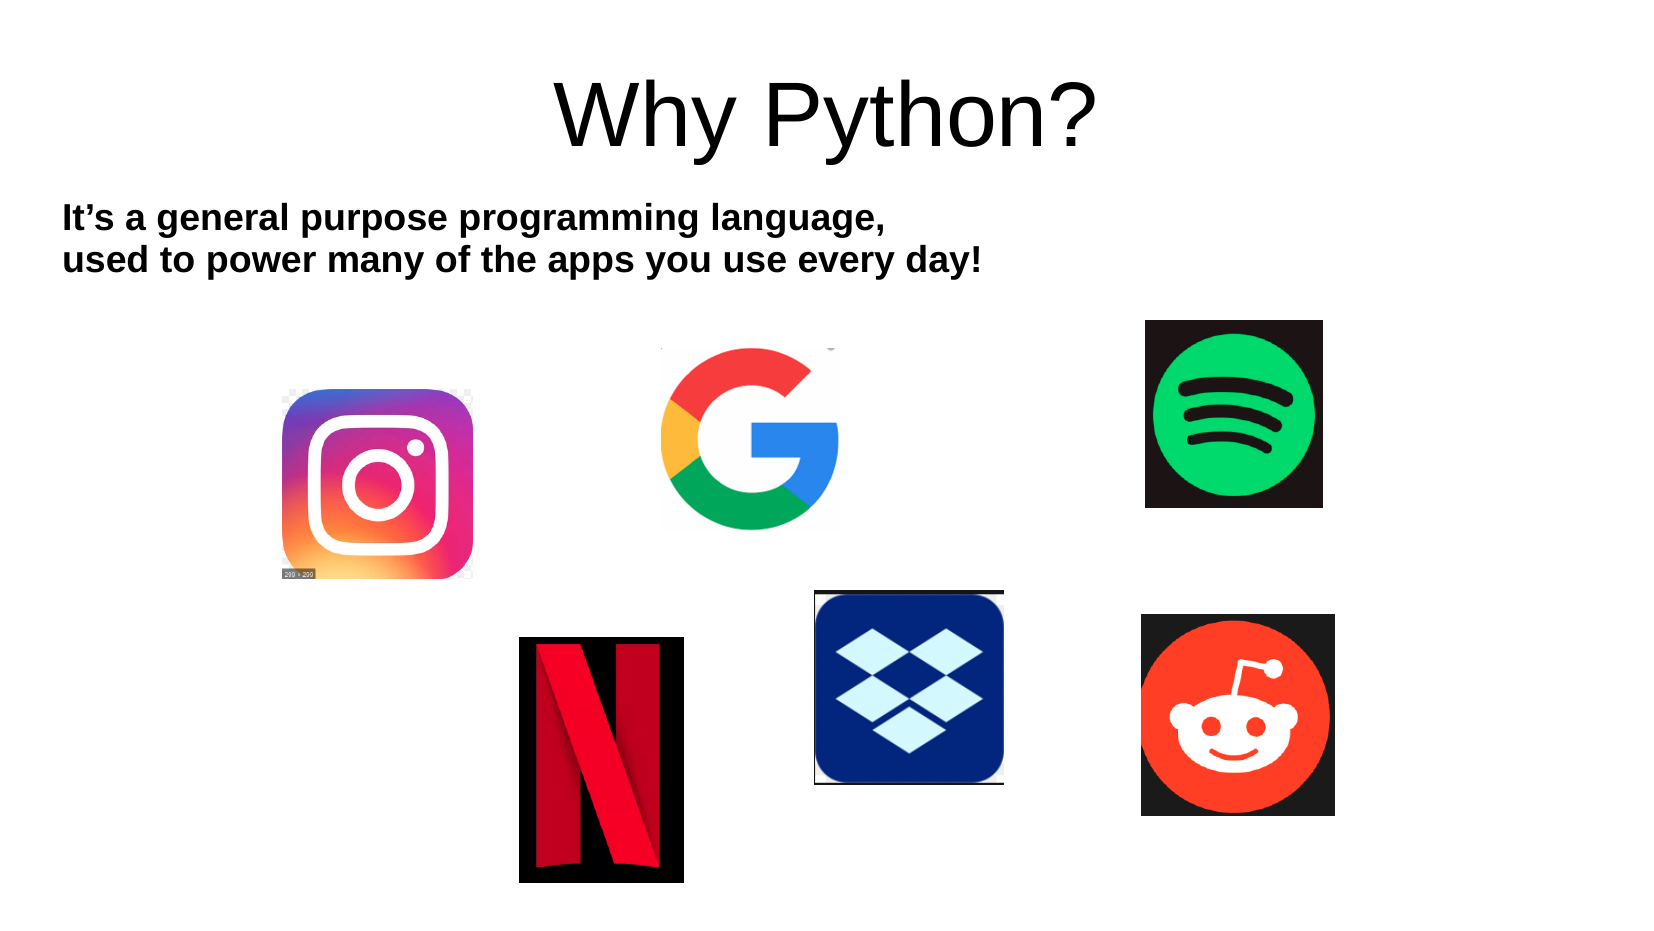

# Why Python?
It’s a general purpose programming language,
used to power many of the apps you use every day!